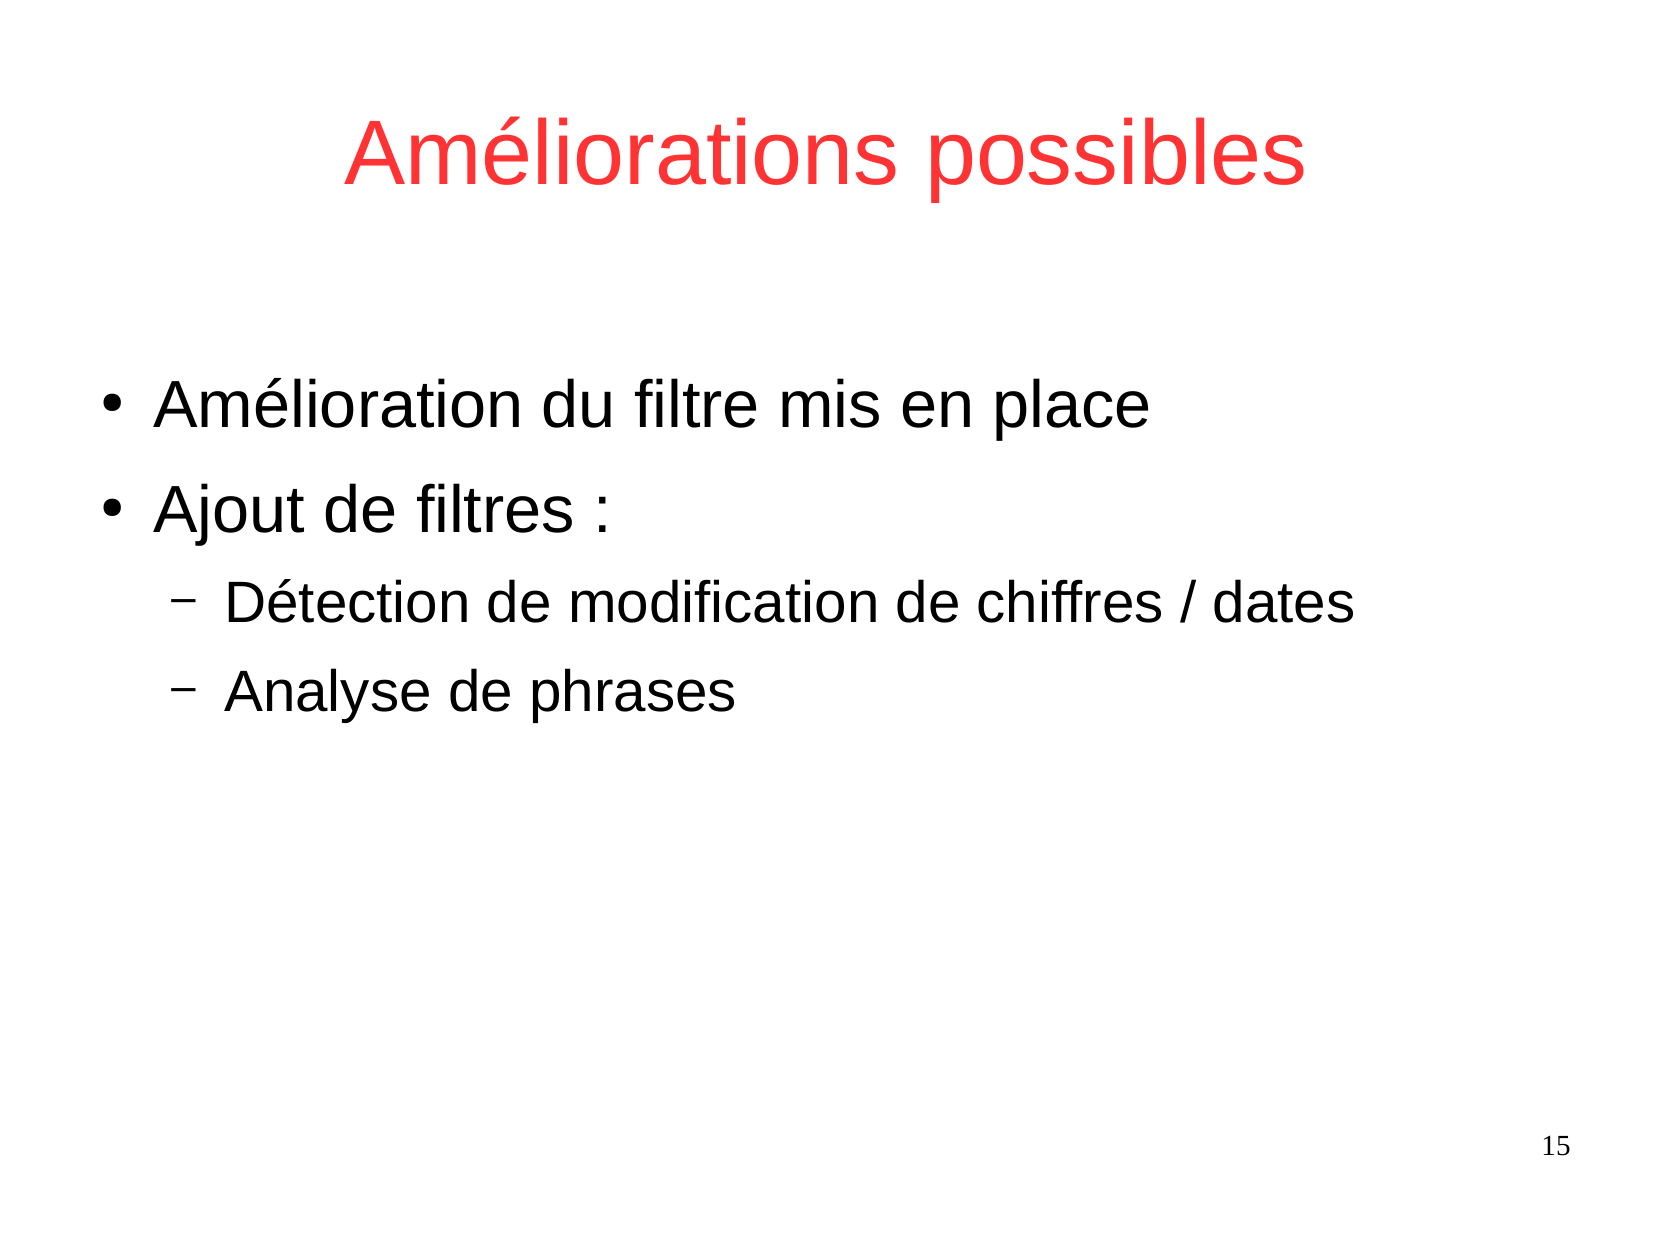

# Améliorations possibles
Amélioration du filtre mis en place
Ajout de filtres :
Détection de modification de chiffres / dates
Analyse de phrases
15